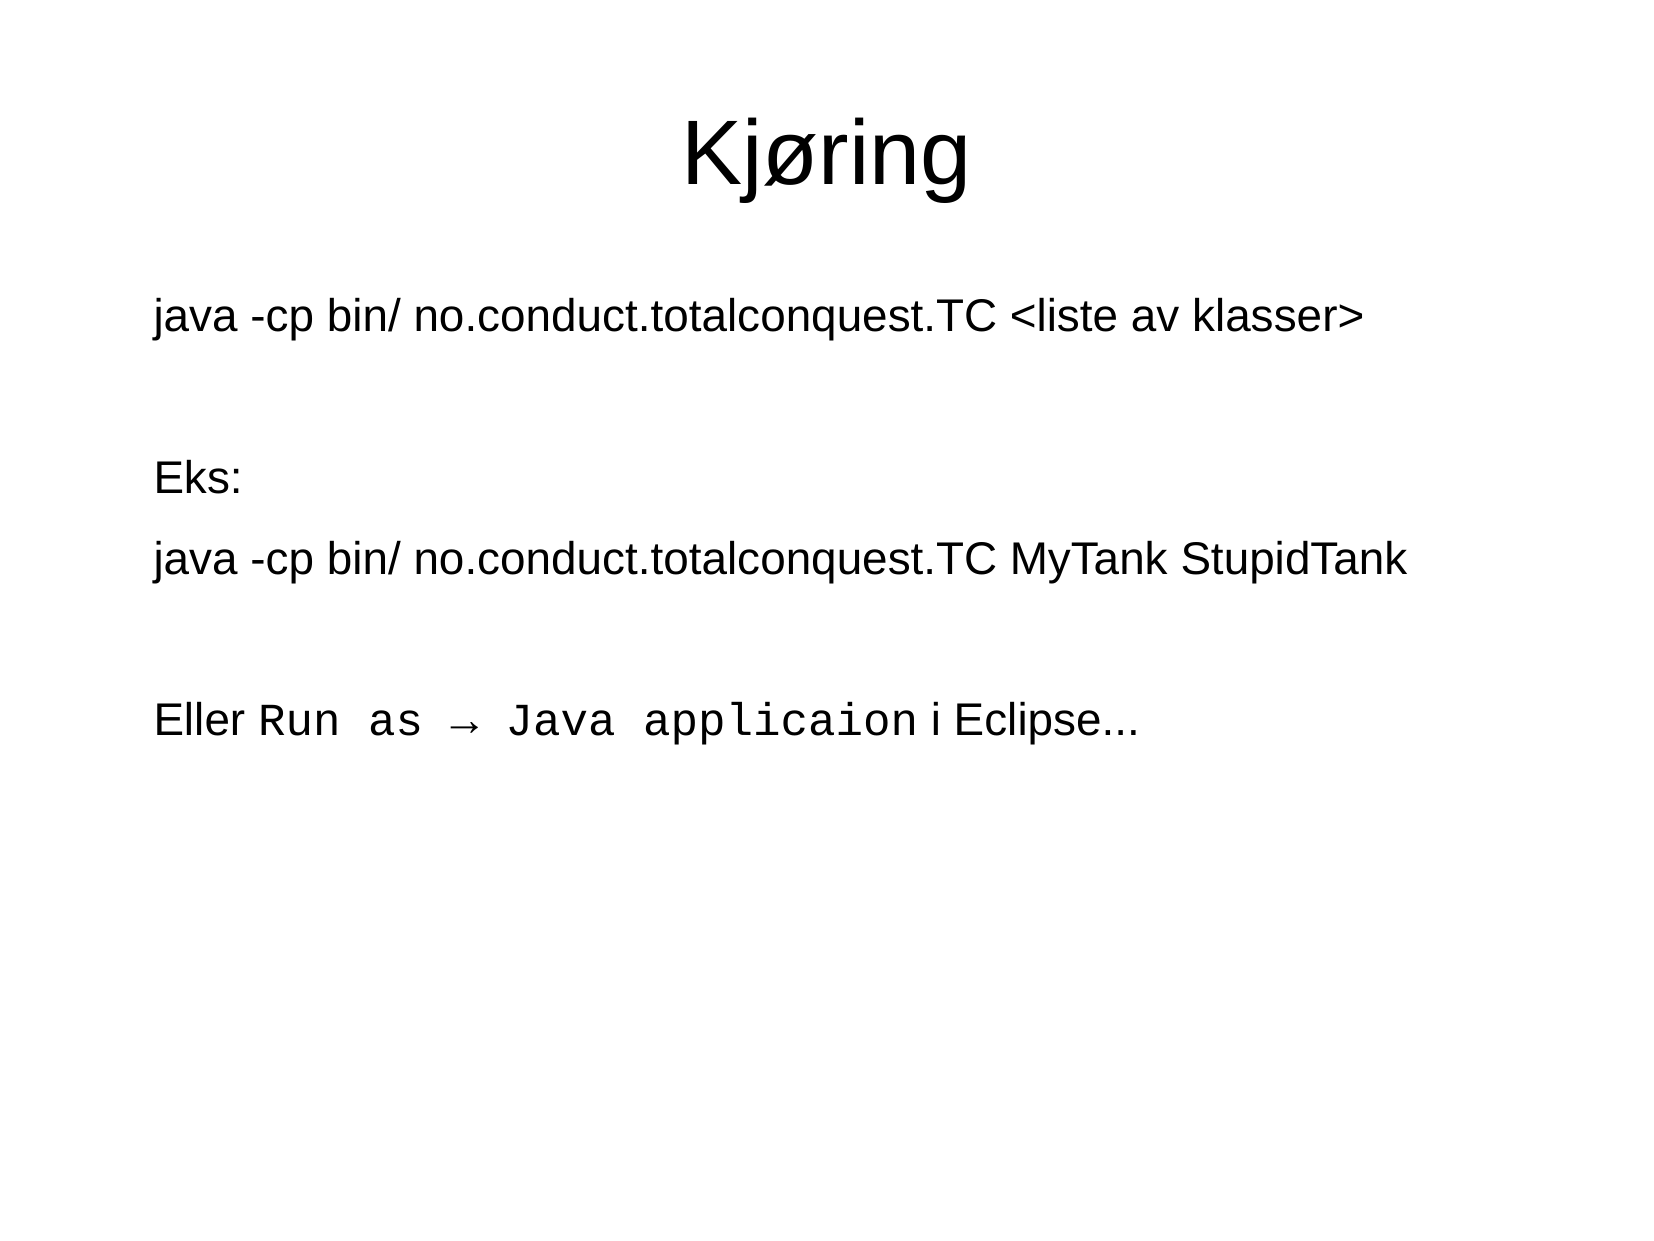

# Kjøring
java -cp bin/ no.conduct.totalconquest.TC <liste av klasser>
Eks:
java -cp bin/ no.conduct.totalconquest.TC MyTank StupidTank
Eller Run as → Java applicaion i Eclipse...